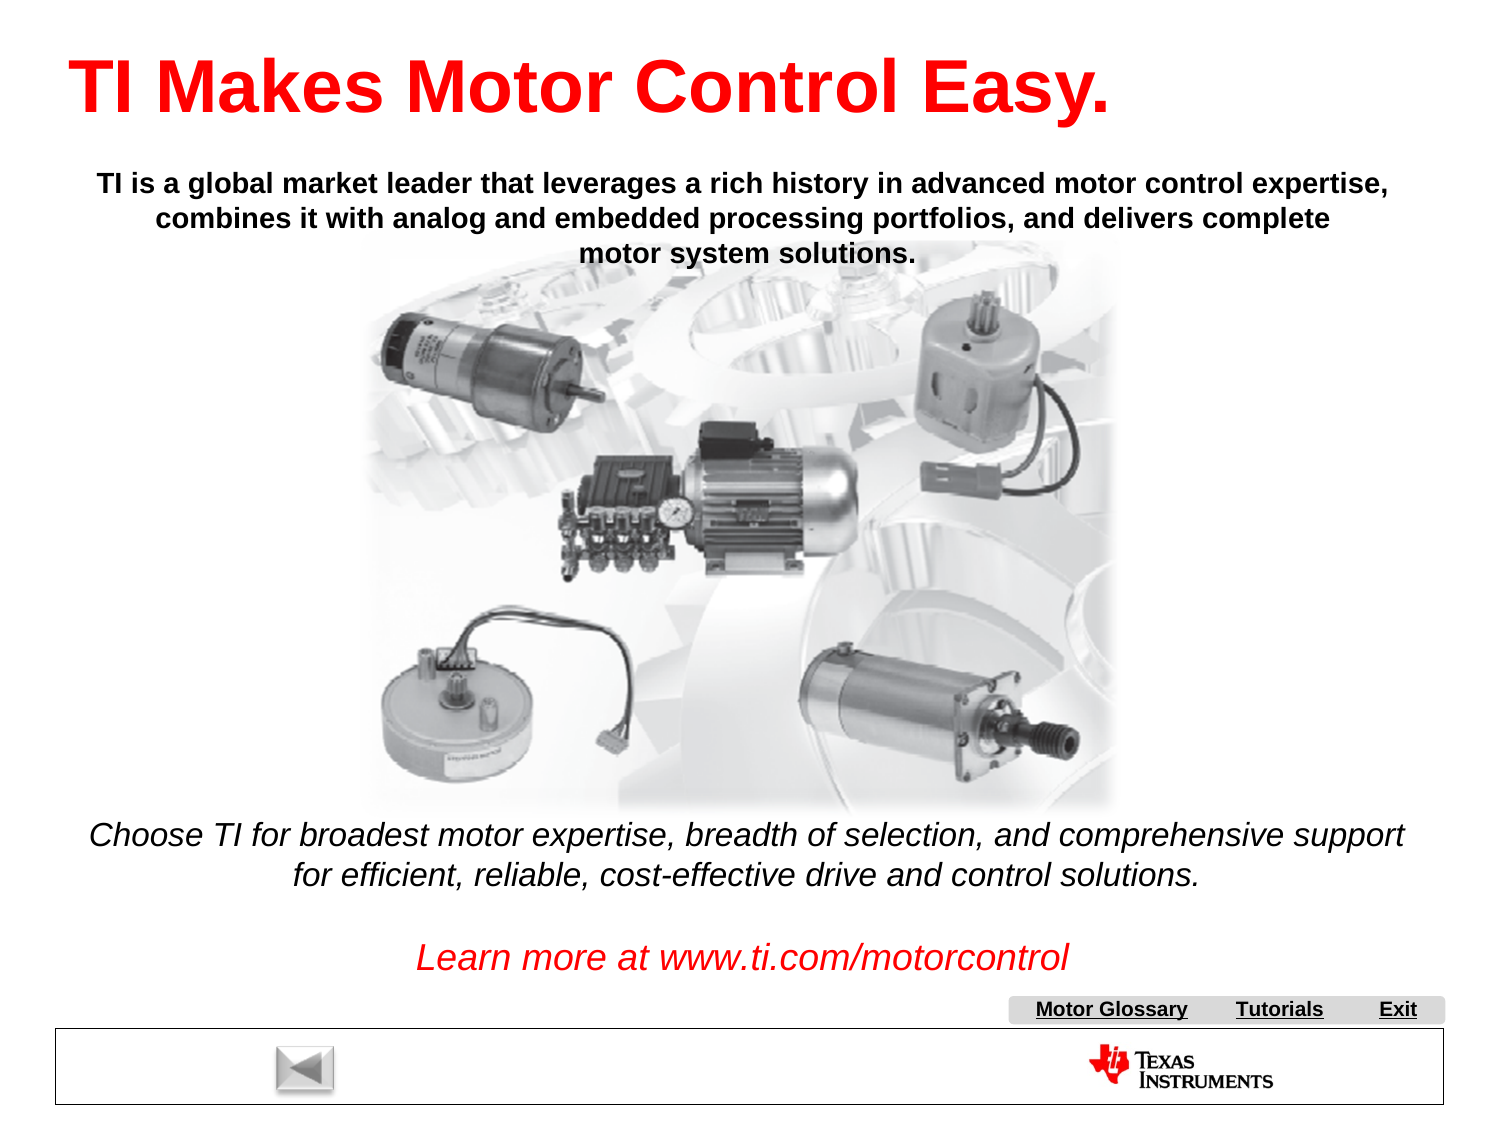

# TI Makes Motor Control Easy.
TI is a global market leader that leverages a rich history in advanced motor control expertise,
combines it with analog and embedded processing portfolios, and delivers complete
motor system solutions.
Choose TI for broadest motor expertise, breadth of selection, and comprehensive support for efficient, reliable, cost-effective drive and control solutions.
Learn more at www.ti.com/motorcontrol